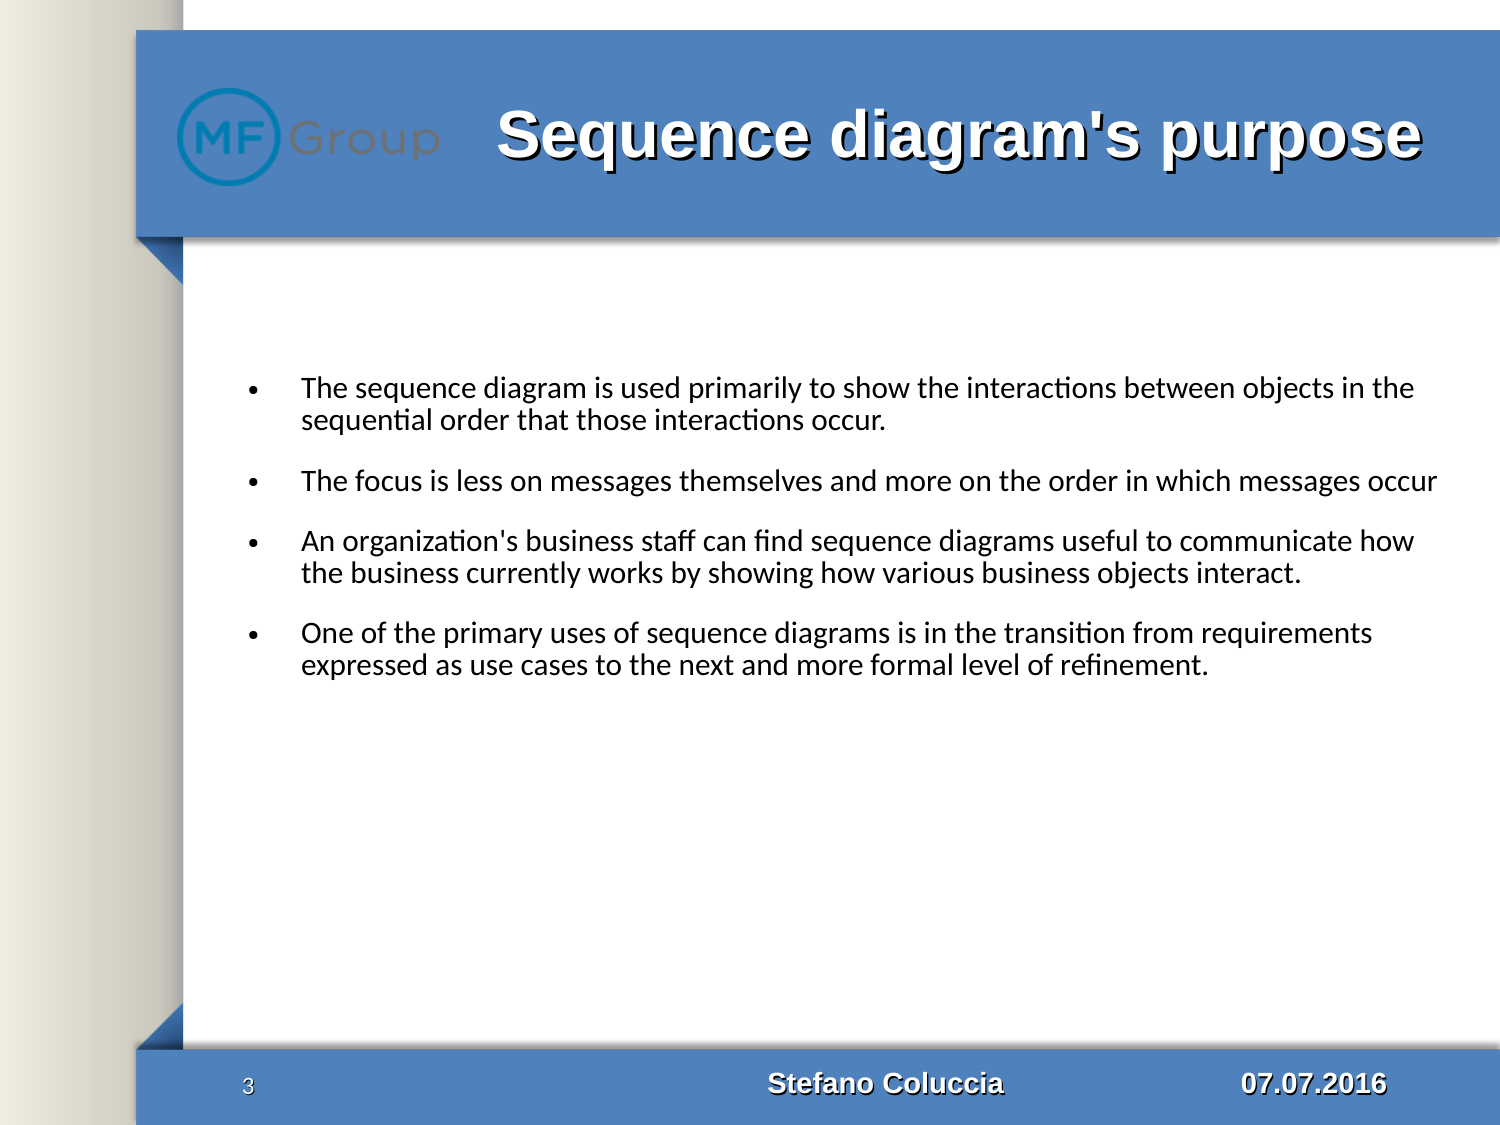

# Sequence diagram's purpose
The sequence diagram is used primarily to show the interactions between objects in the sequential order that those interactions occur.
The focus is less on messages themselves and more on the order in which messages occur
An organization's business staff can find sequence diagrams useful to communicate how the business currently works by showing how various business objects interact.
One of the primary uses of sequence diagrams is in the transition from requirements expressed as use cases to the next and more formal level of refinement.
3
Stefano Coluccia
07.07.2016